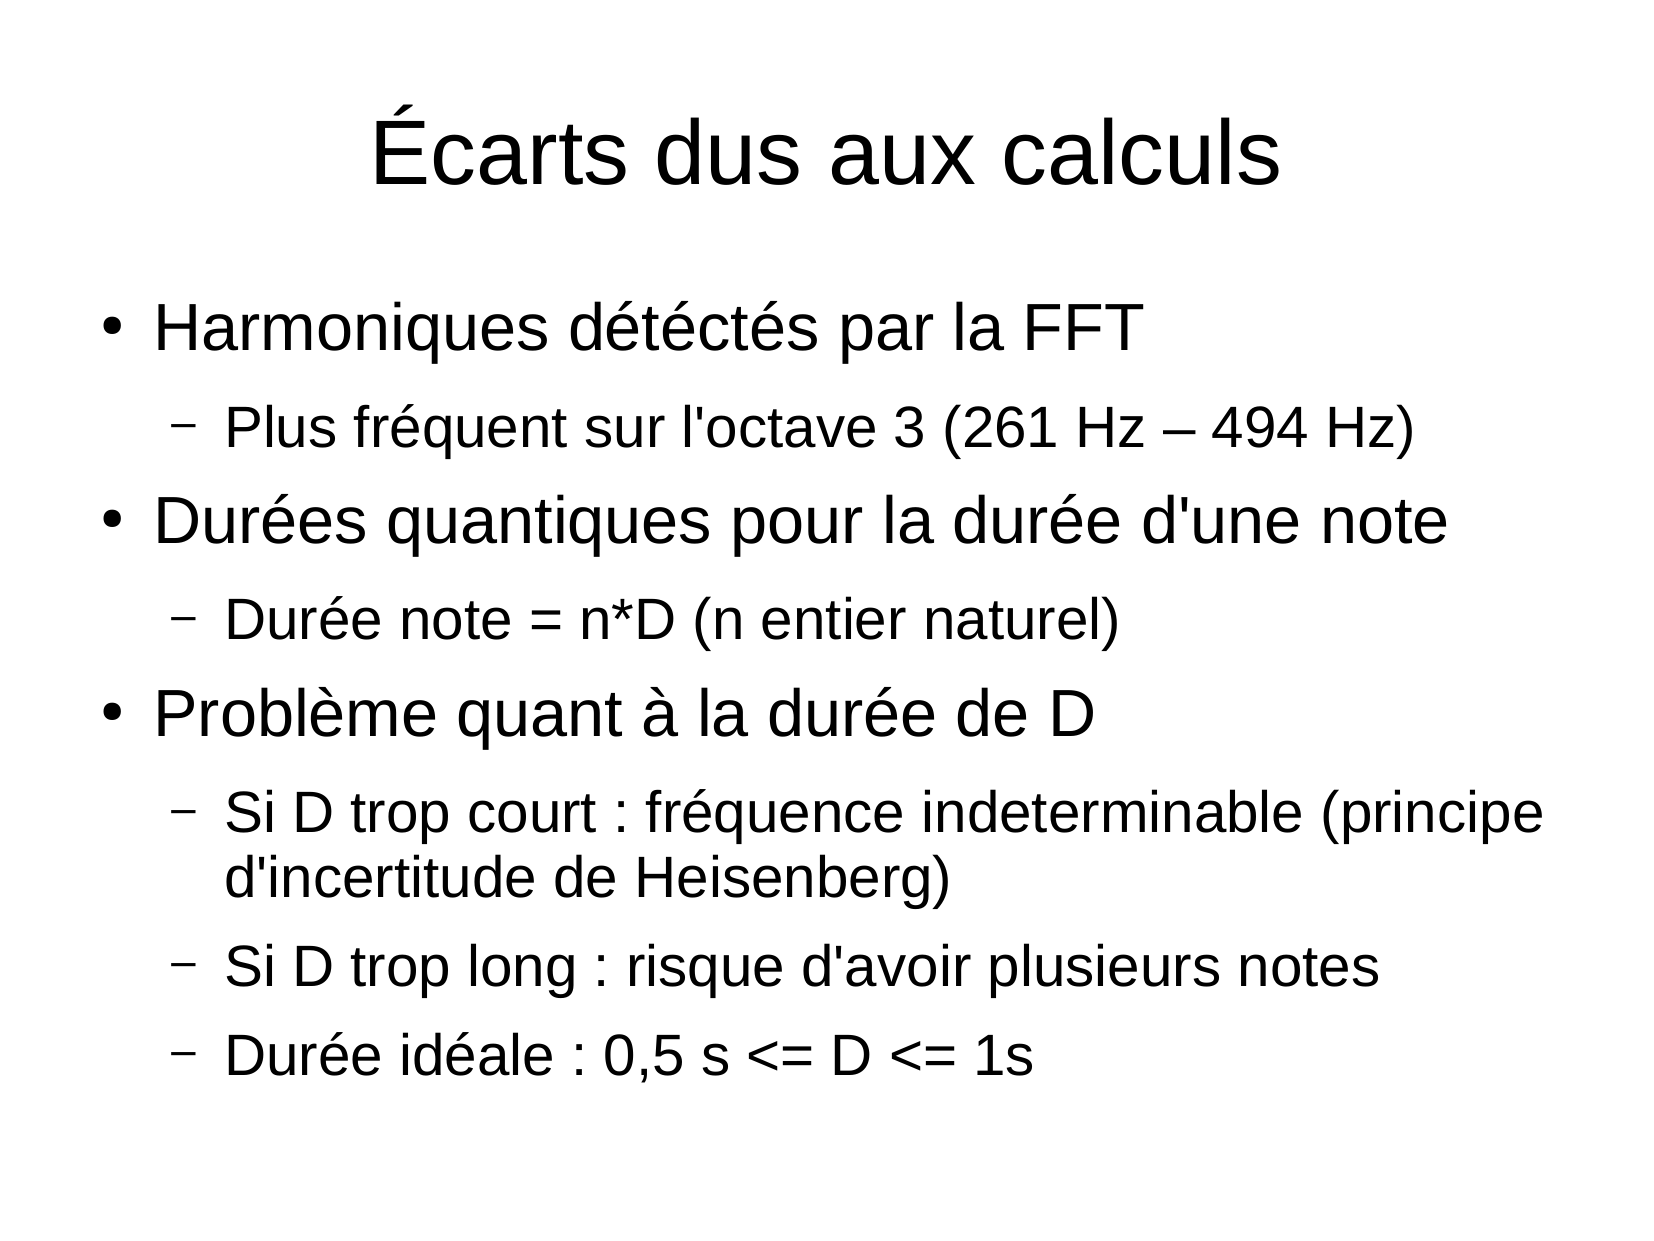

# Écarts dus aux calculs
Harmoniques détéctés par la FFT
Plus fréquent sur l'octave 3 (261 Hz – 494 Hz)
Durées quantiques pour la durée d'une note
Durée note = n*D (n entier naturel)
Problème quant à la durée de D
Si D trop court : fréquence indeterminable (principe d'incertitude de Heisenberg)
Si D trop long : risque d'avoir plusieurs notes
Durée idéale : 0,5 s <= D <= 1s